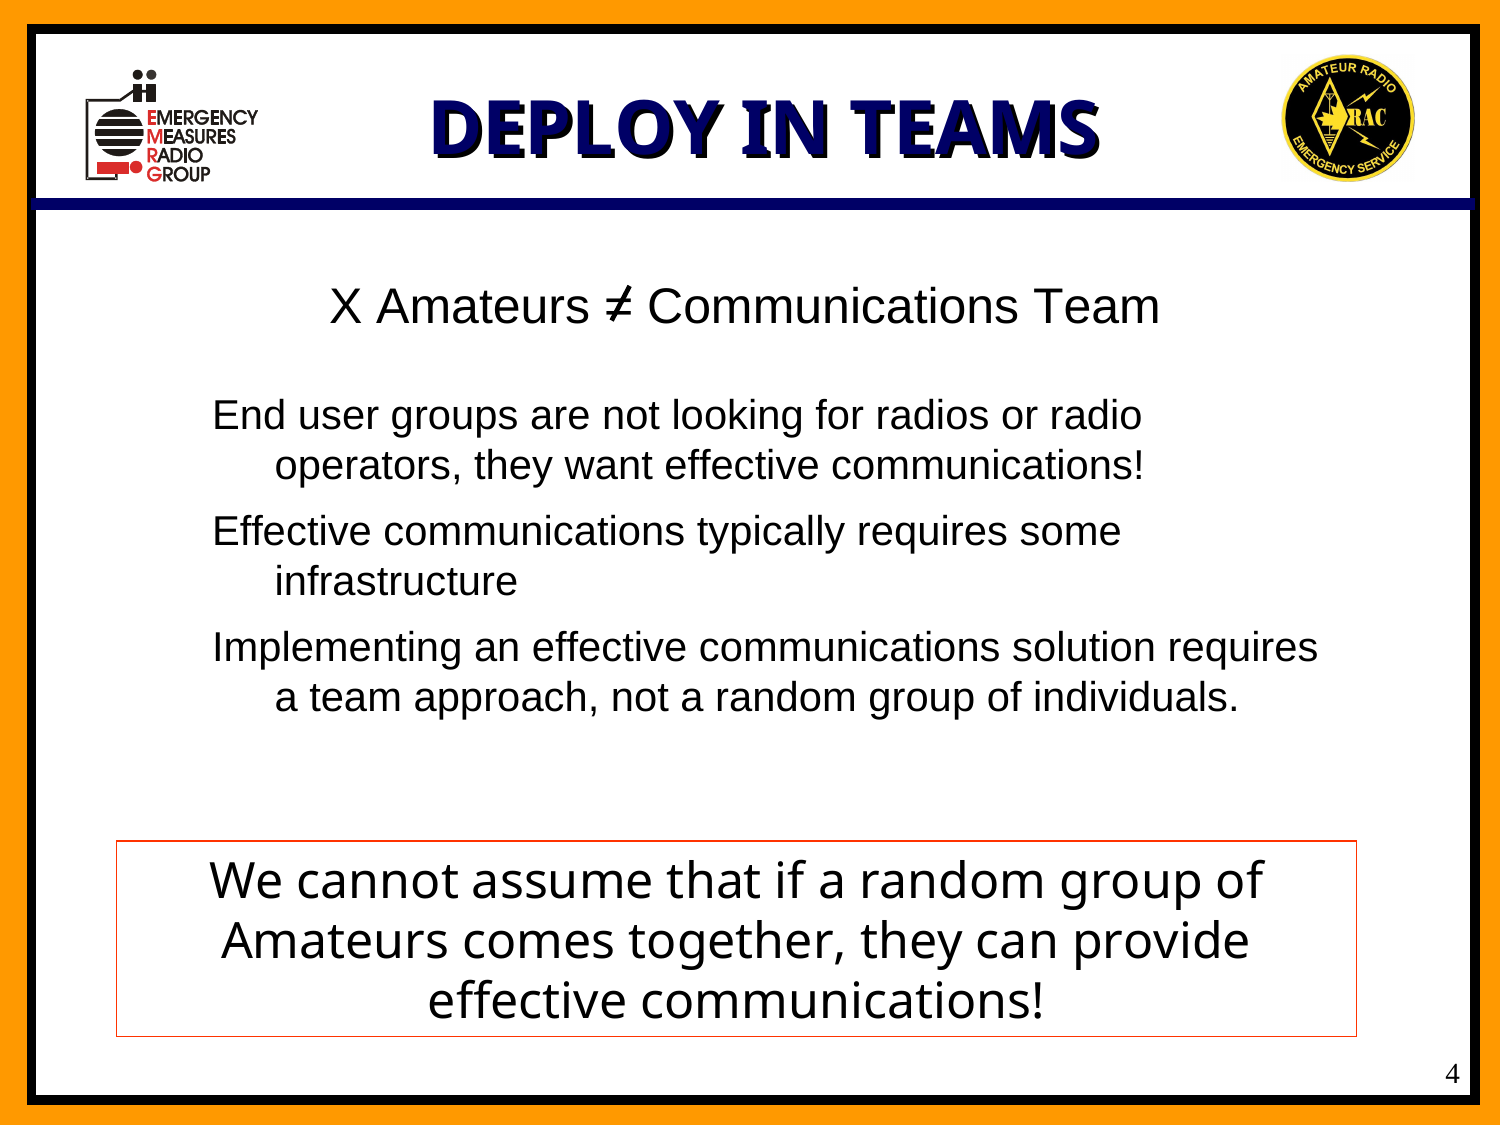

DEPLOY IN TEAMS
X Amateurs = Communications Team
End user groups are not looking for radios or radio operators, they want effective communications!
Effective communications typically requires some infrastructure
Implementing an effective communications solution requires a team approach, not a random group of individuals.
We cannot assume that if a random group of Amateurs comes together, they can provide effective communications!
4